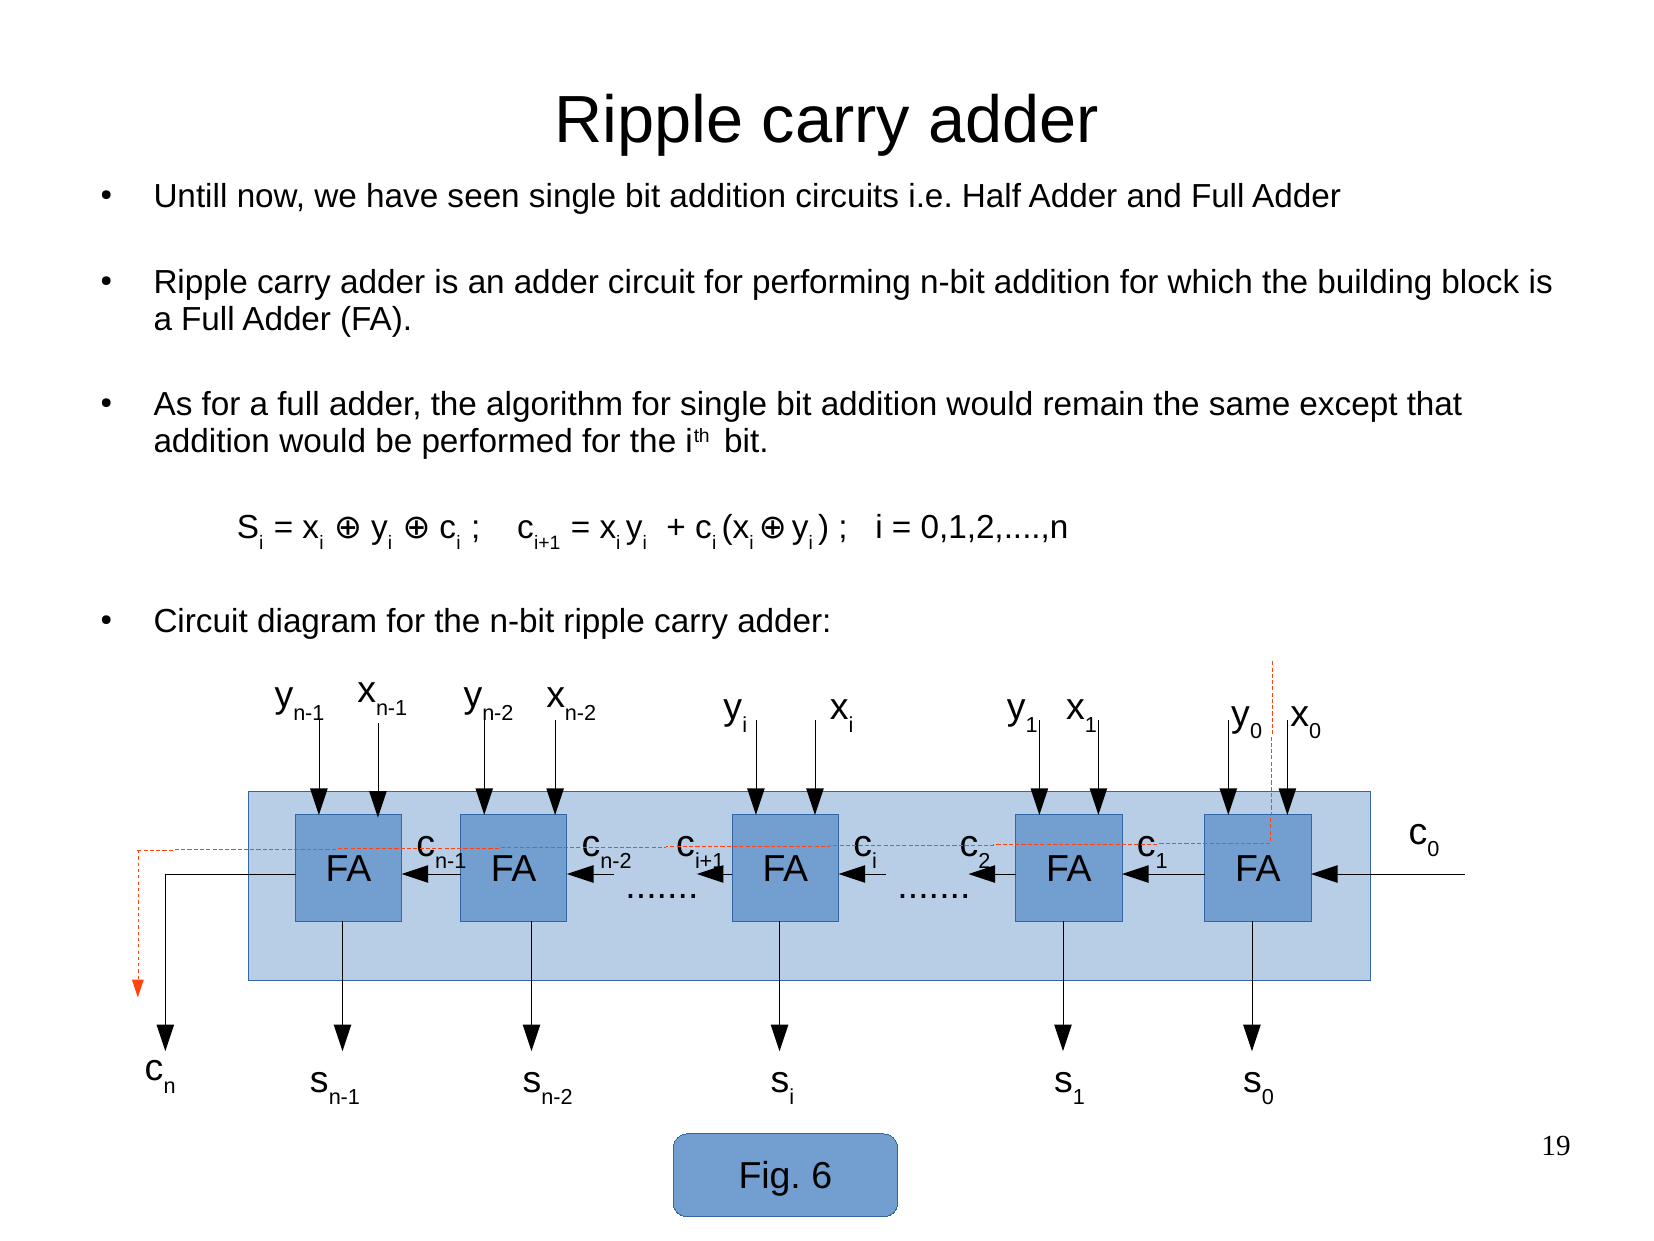

# Ripple carry adder
Untill now, we have seen single bit addition circuits i.e. Half Adder and Full Adder
Ripple carry adder is an adder circuit for performing n-bit addition for which the building block is a Full Adder (FA).
As for a full adder, the algorithm for single bit addition would remain the same except that addition would be performed for the ith bit.
 Si = xi ⊕ yi ⊕ ci ; ci+1 = xi yi + ci (xi ⊕ yi ) ; i = 0,1,2,....,n
Circuit diagram for the n-bit ripple carry adder:
xn-1
yn-1
yn-2
xn-2
yi
xi
y1
x1
y0
x0
 ....... .......
c0
FA
cn-1
FA
cn-2
ci+1
FA
ci
c2
FA
c1
FA
cn
sn-1
sn-2
si
s1
s0
19
Fig. 6